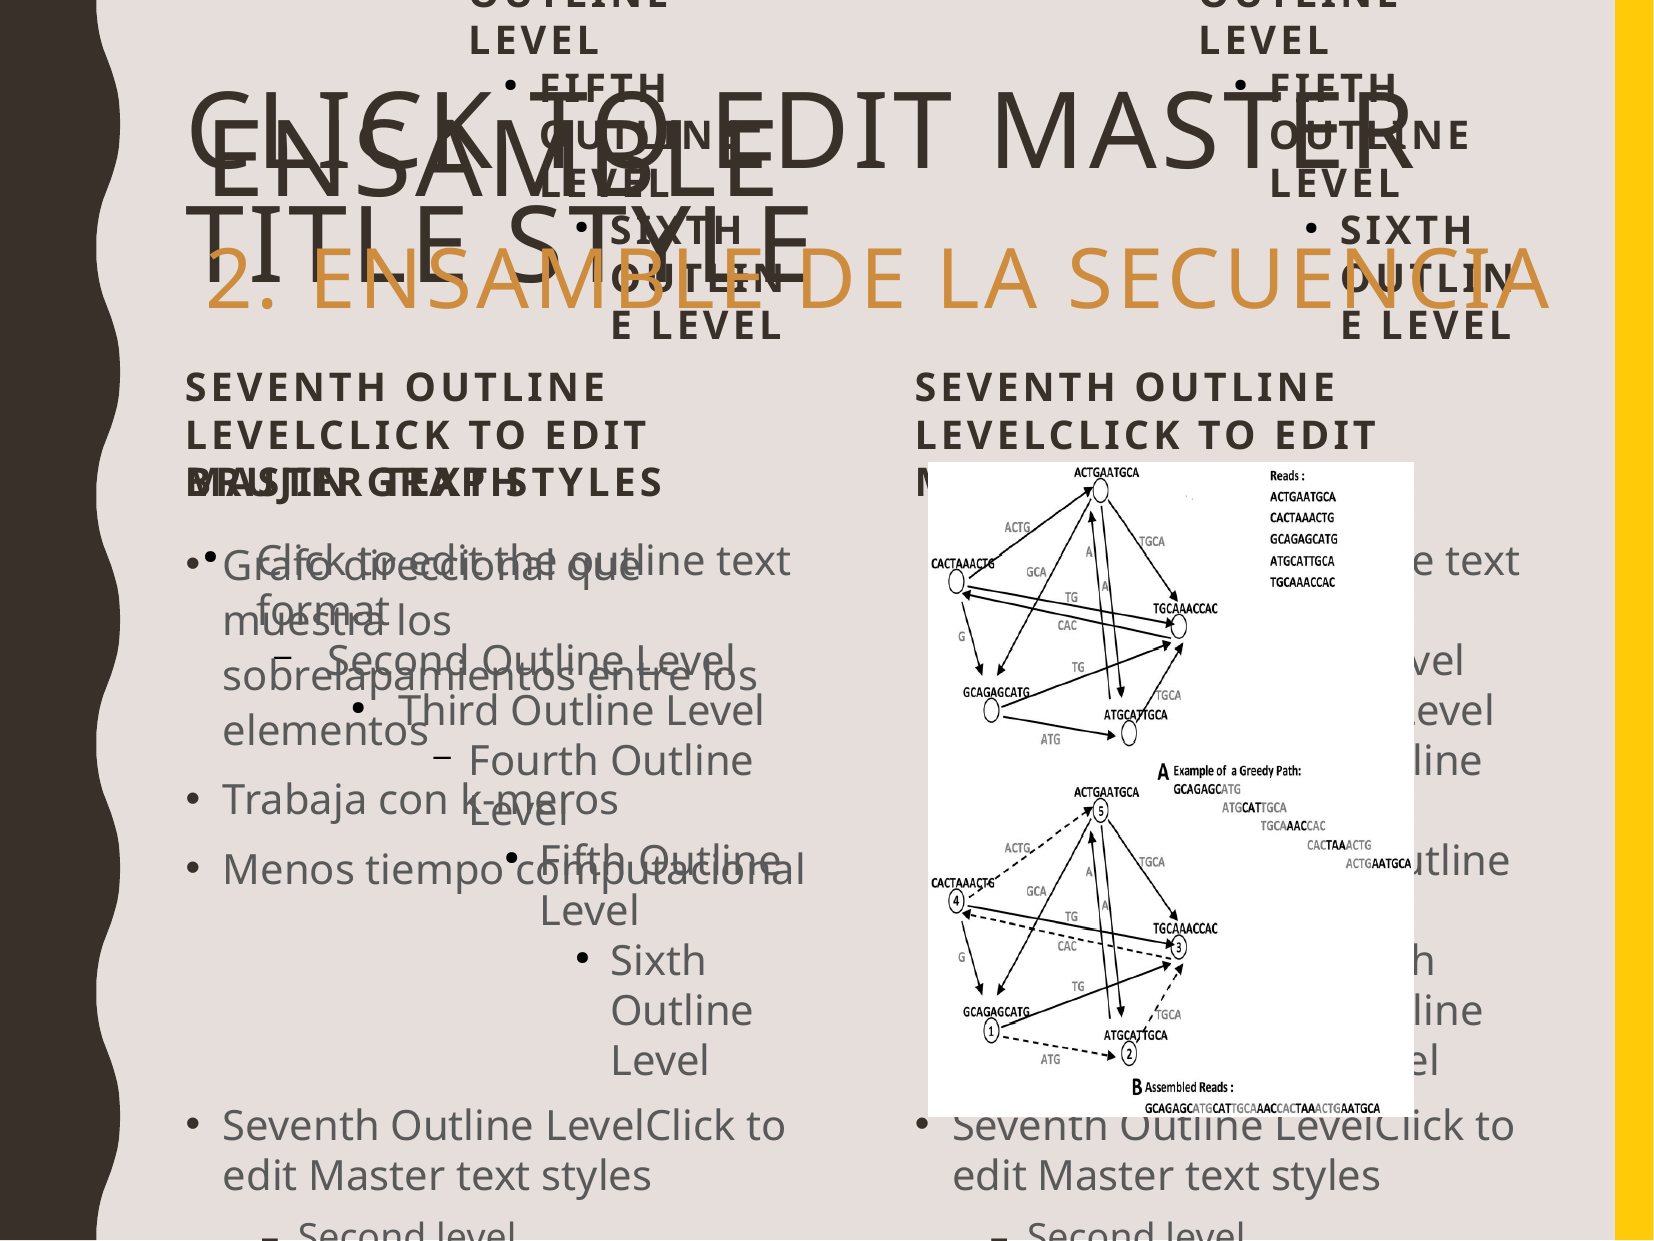

enSAMBLE
# 2. Ensamble de la secuencia
Brujin graph
Grafo direccional que muestra los sobrelapamientos entre los elementos
Trabaja con k-meros
Menos tiempo computacional